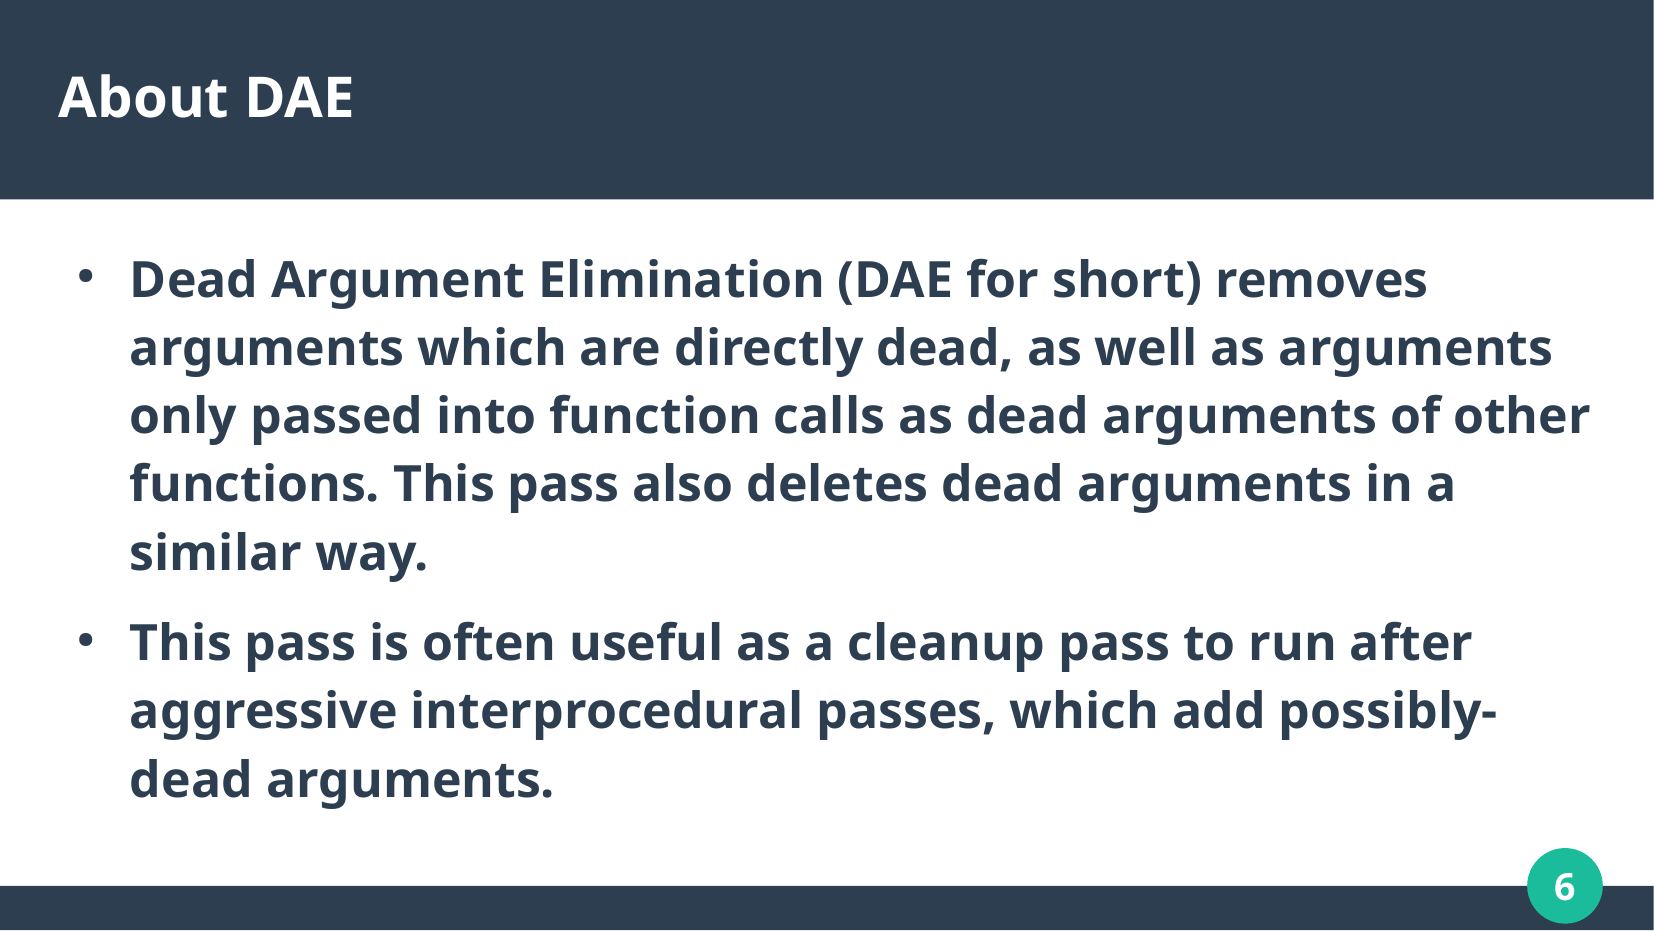

# About DAE
Dead Argument Elimination (DAE for short) removes arguments which are directly dead, as well as arguments only passed into function calls as dead arguments of other functions. This pass also deletes dead arguments in a similar way.
This pass is often useful as a cleanup pass to run after aggressive interprocedural passes, which add possibly-dead arguments.